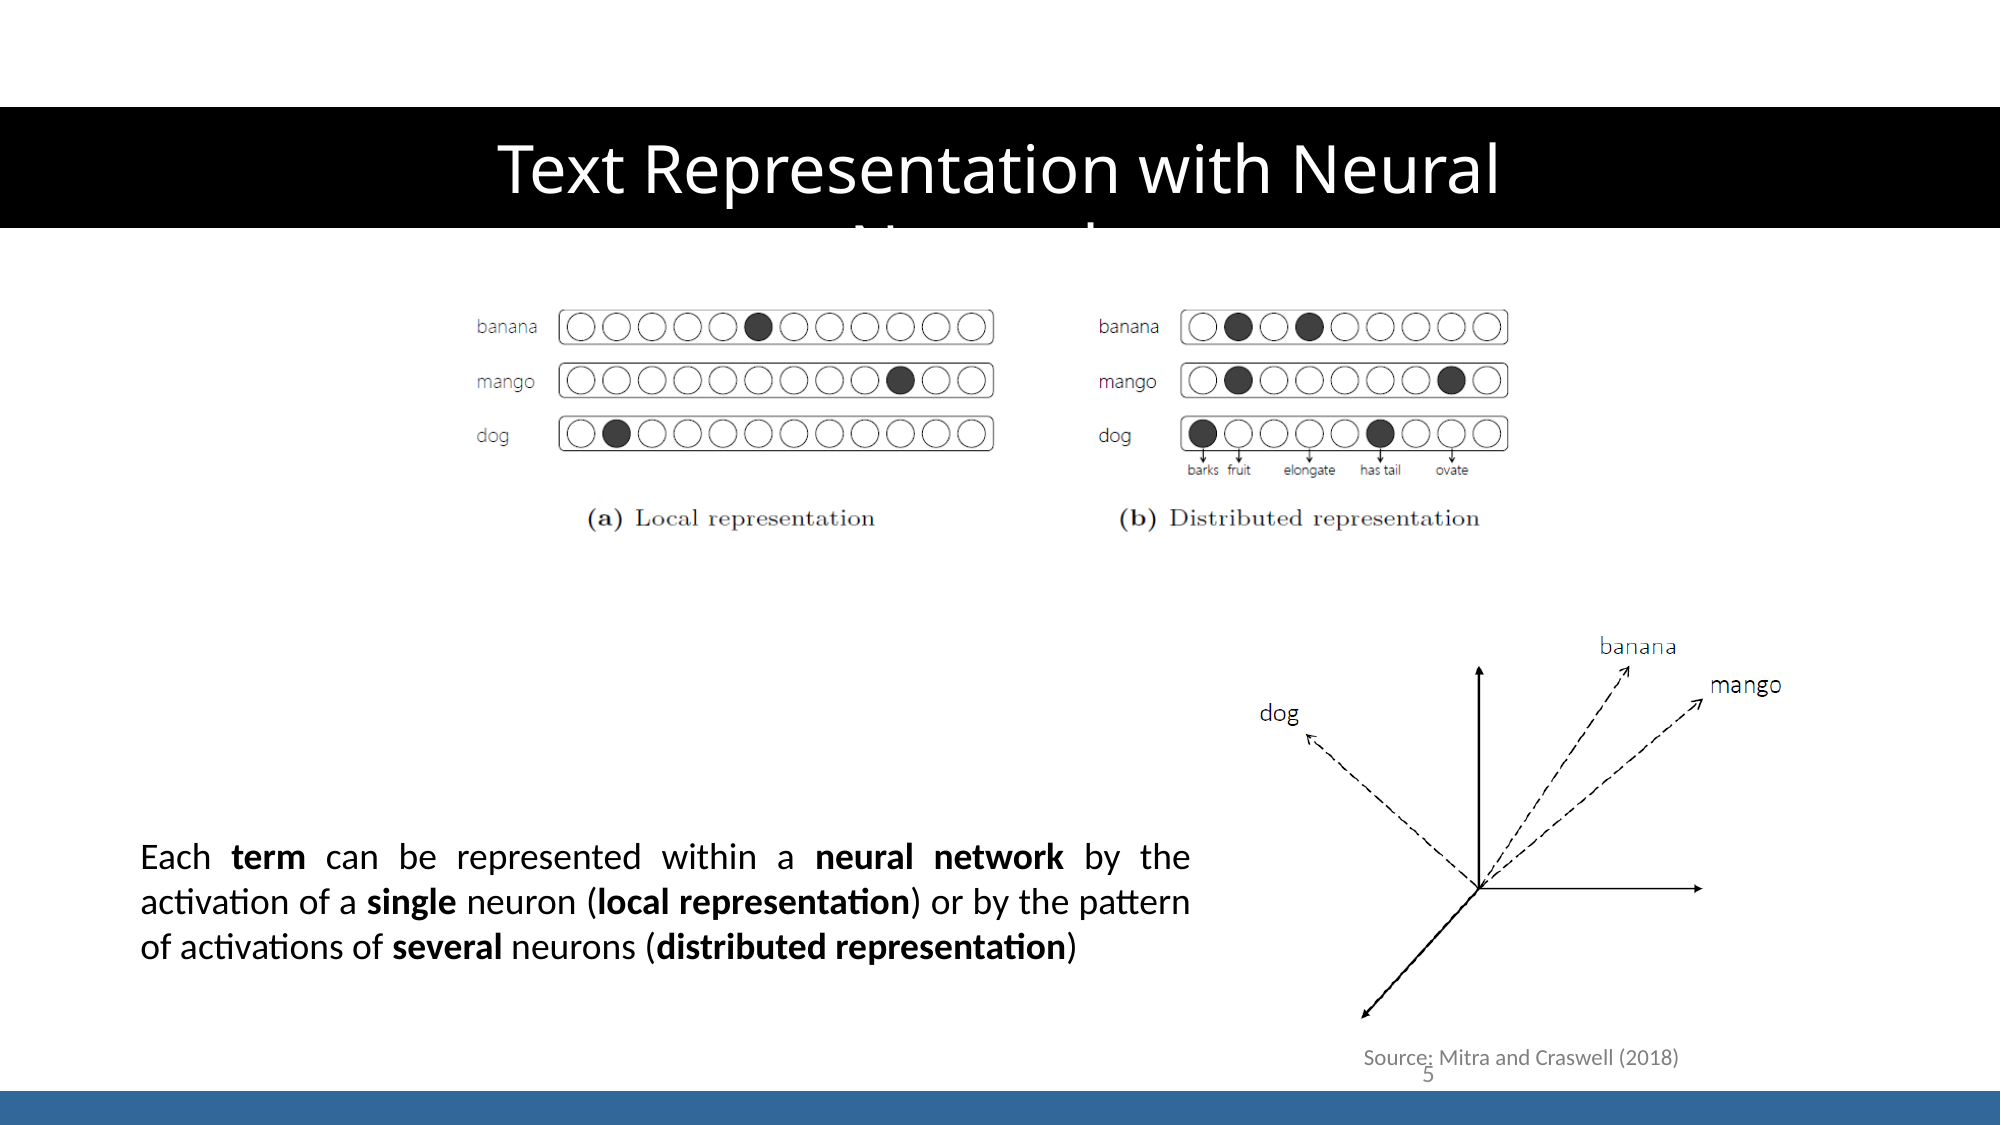

Text Representation with Neural Networks
Each term can be represented within a neural network by the activation of a single neuron (local representation) or by the pattern of activations of several neurons (distributed representation)
Source: Mitra and Craswell (2018)